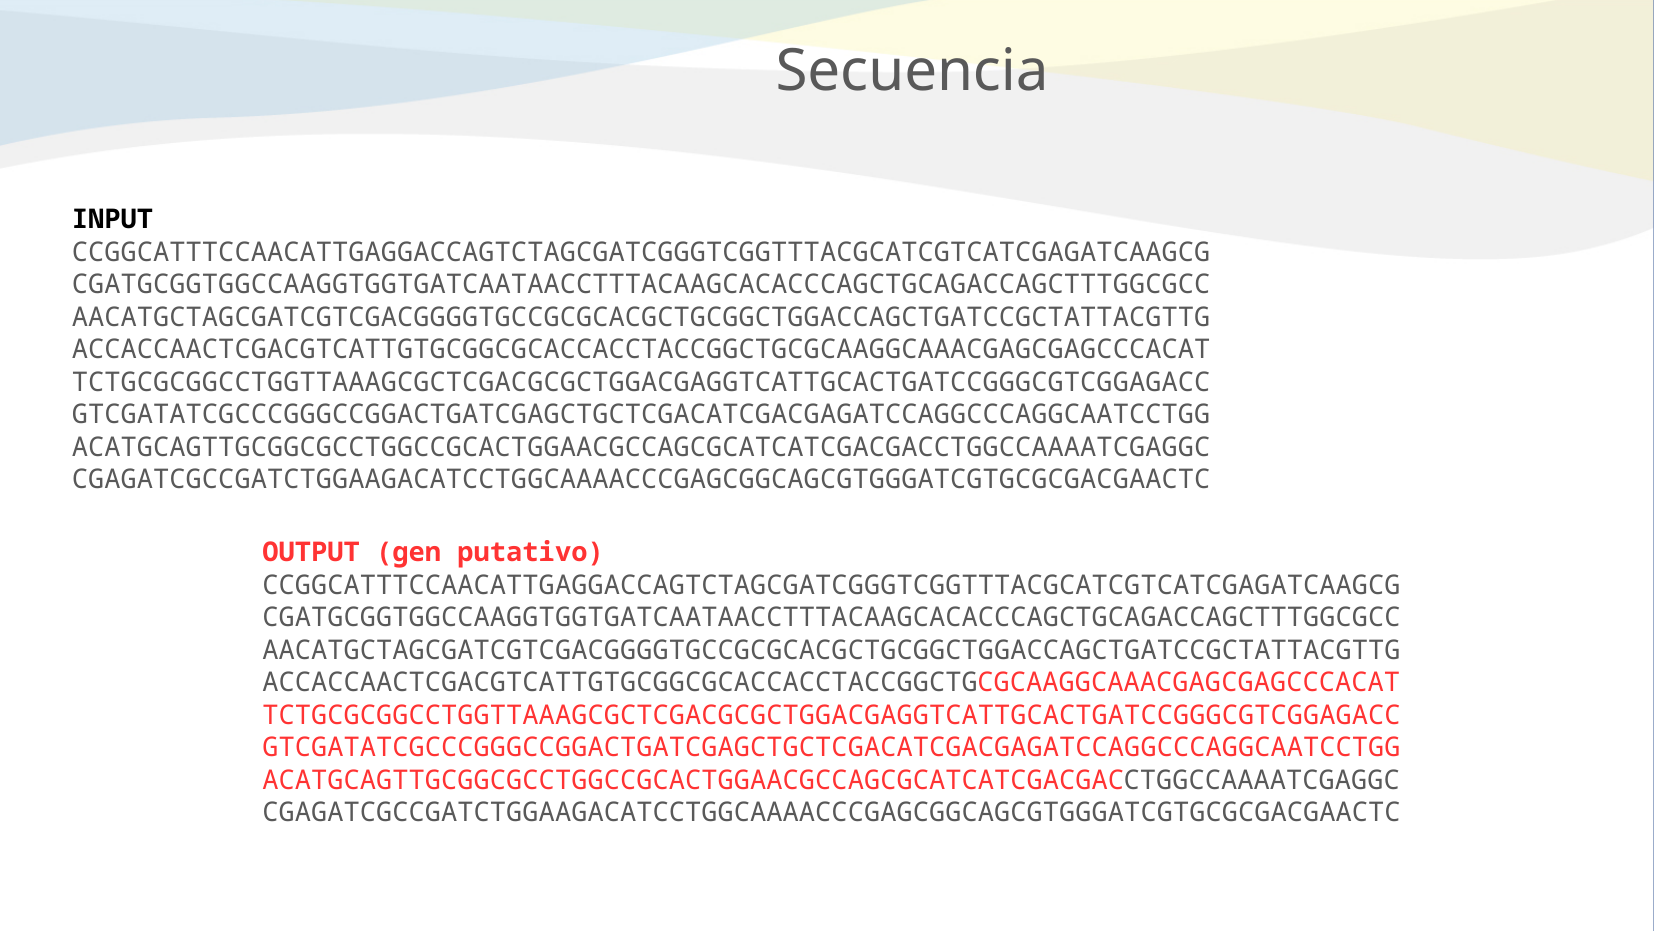

Secuencia
INPUT
CCGGCATTTCCAACATTGAGGACCAGTCTAGCGATCGGGTCGGTTTACGCATCGTCATCGAGATCAAGCG
CGATGCGGTGGCCAAGGTGGTGATCAATAACCTTTACAAGCACACCCAGCTGCAGACCAGCTTTGGCGCC
AACATGCTAGCGATCGTCGACGGGGTGCCGCGCACGCTGCGGCTGGACCAGCTGATCCGCTATTACGTTG
ACCACCAACTCGACGTCATTGTGCGGCGCACCACCTACCGGCTGCGCAAGGCAAACGAGCGAGCCCACAT
TCTGCGCGGCCTGGTTAAAGCGCTCGACGCGCTGGACGAGGTCATTGCACTGATCCGGGCGTCGGAGACC
GTCGATATCGCCCGGGCCGGACTGATCGAGCTGCTCGACATCGACGAGATCCAGGCCCAGGCAATCCTGG
ACATGCAGTTGCGGCGCCTGGCCGCACTGGAACGCCAGCGCATCATCGACGACCTGGCCAAAATCGAGGC
CGAGATCGCCGATCTGGAAGACATCCTGGCAAAACCCGAGCGGCAGCGTGGGATCGTGCGCGACGAACTC
OUTPUT (gen putativo)
CCGGCATTTCCAACATTGAGGACCAGTCTAGCGATCGGGTCGGTTTACGCATCGTCATCGAGATCAAGCG
CGATGCGGTGGCCAAGGTGGTGATCAATAACCTTTACAAGCACACCCAGCTGCAGACCAGCTTTGGCGCC
AACATGCTAGCGATCGTCGACGGGGTGCCGCGCACGCTGCGGCTGGACCAGCTGATCCGCTATTACGTTG
ACCACCAACTCGACGTCATTGTGCGGCGCACCACCTACCGGCTGCGCAAGGCAAACGAGCGAGCCCACAT
TCTGCGCGGCCTGGTTAAAGCGCTCGACGCGCTGGACGAGGTCATTGCACTGATCCGGGCGTCGGAGACC
GTCGATATCGCCCGGGCCGGACTGATCGAGCTGCTCGACATCGACGAGATCCAGGCCCAGGCAATCCTGG
ACATGCAGTTGCGGCGCCTGGCCGCACTGGAACGCCAGCGCATCATCGACGACCTGGCCAAAATCGAGGC
CGAGATCGCCGATCTGGAAGACATCCTGGCAAAACCCGAGCGGCAGCGTGGGATCGTGCGCGACGAACTC